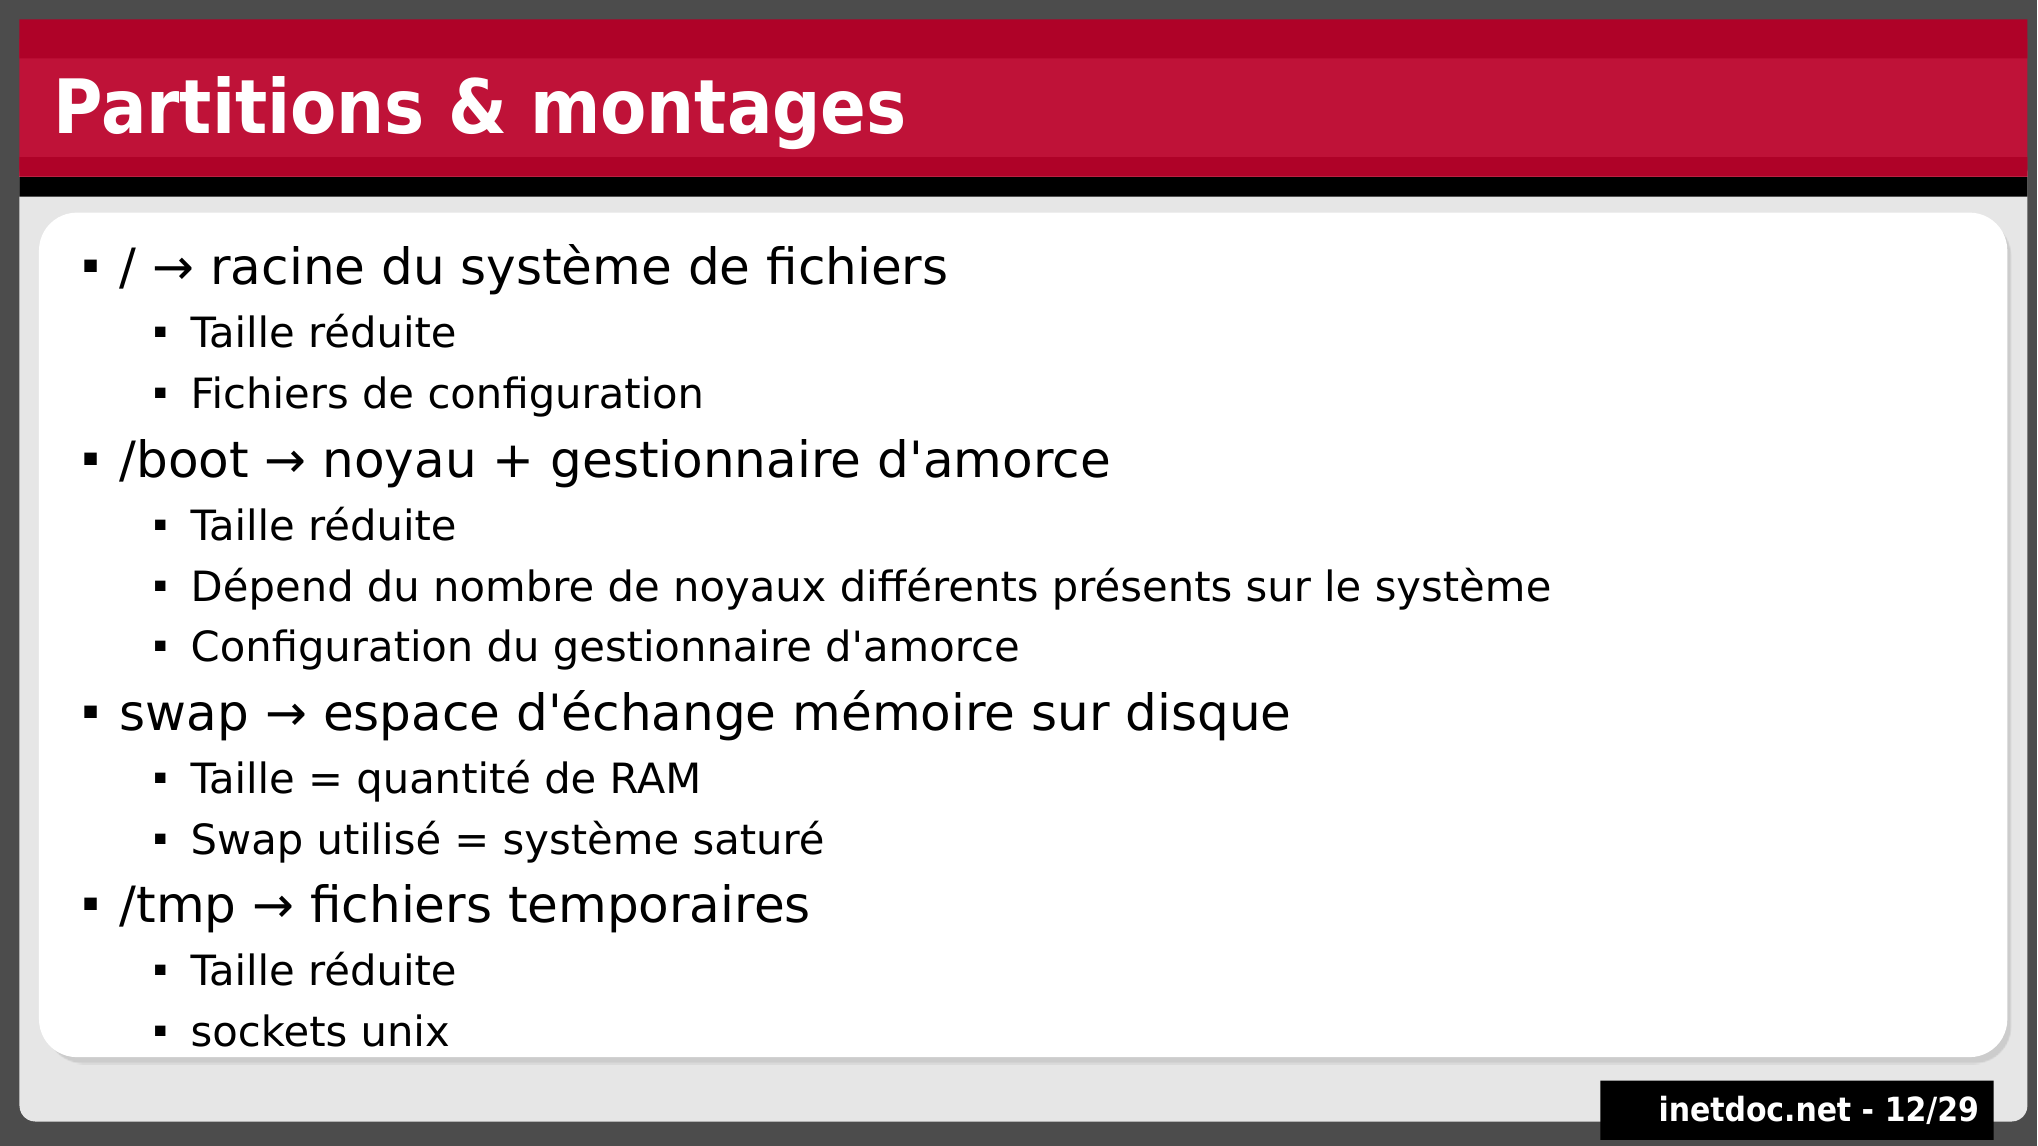

Partitions & montages
/ → racine du système de fichiers
Taille réduite
Fichiers de configuration
/boot → noyau + gestionnaire d'amorce
Taille réduite
Dépend du nombre de noyaux différents présents sur le système
Configuration du gestionnaire d'amorce
swap → espace d'échange mémoire sur disque
Taille = quantité de RAM
Swap utilisé = système saturé
/tmp → fichiers temporaires
Taille réduite
sockets unix
inetdoc.net - /29